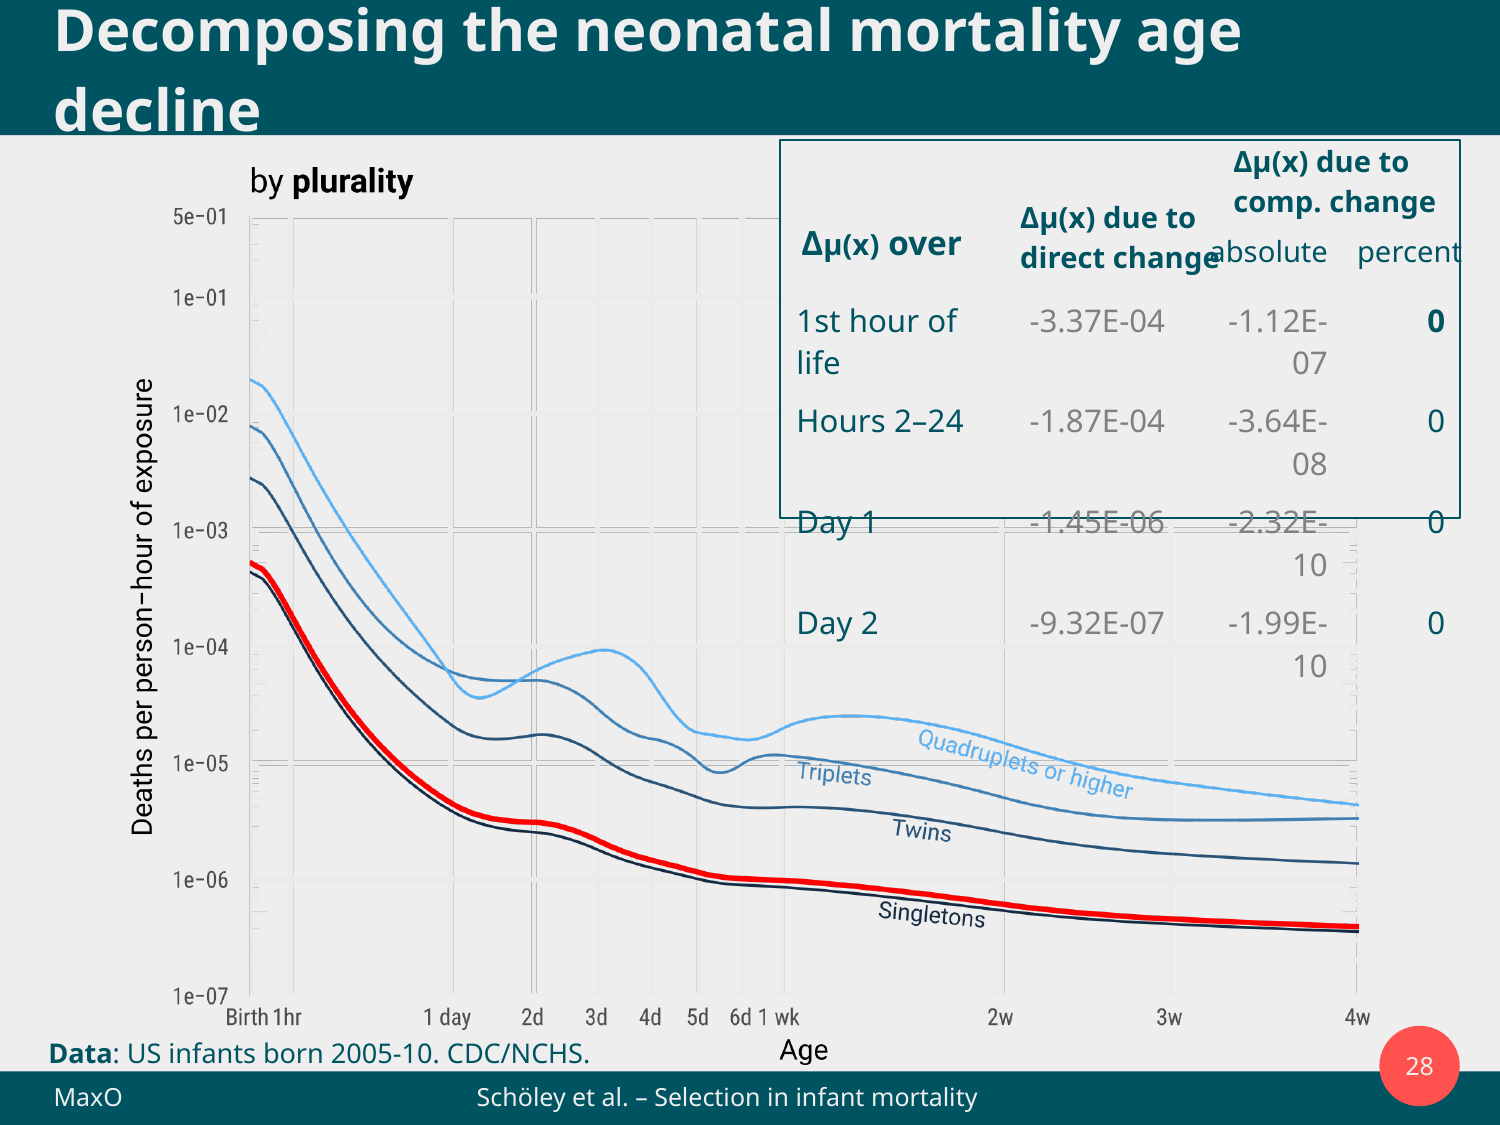

# Decomposing the neonatal mortality age decline
Δµ(x) due to
comp. change
Δµ(x) due to
direct change
Δµ(x) over
absolute
percent
| 1st hour of life | -3.37E-04 | -1.12E-07 | 0 |
| --- | --- | --- | --- |
| Hours 2–24 | -1.87E-04 | -3.64E-08 | 0 |
| Day 1 | -1.45E-06 | -2.32E-10 | 0 |
| Day 2 | -9.32E-07 | -1.99E-10 | 0 |
28
Data: US infants born 2005-10. CDC/NCHS.
MaxO
Schöley et al. – Selection in infant mortality